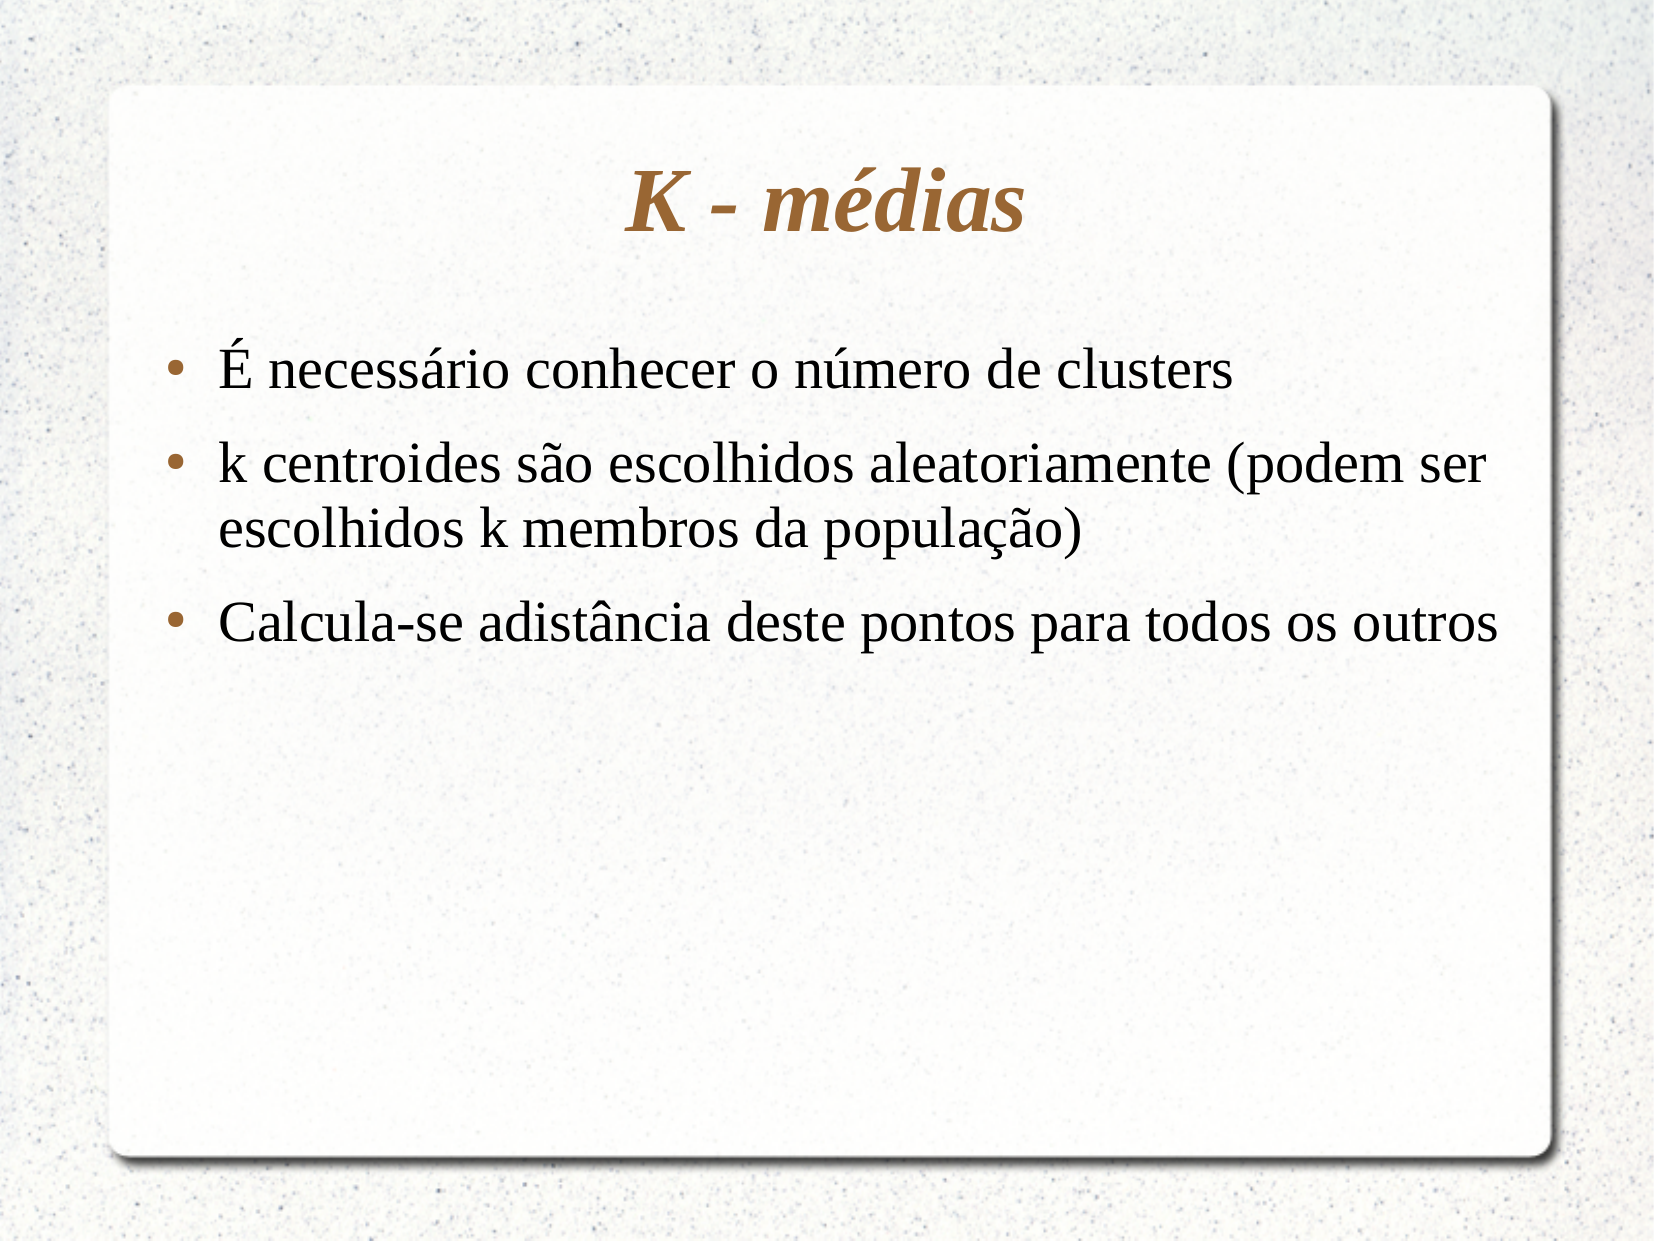

# K - médias
É necessário conhecer o número de clusters
k centroides são escolhidos aleatoriamente (podem ser escolhidos k membros da população)
Calcula-se adistância deste pontos para todos os outros